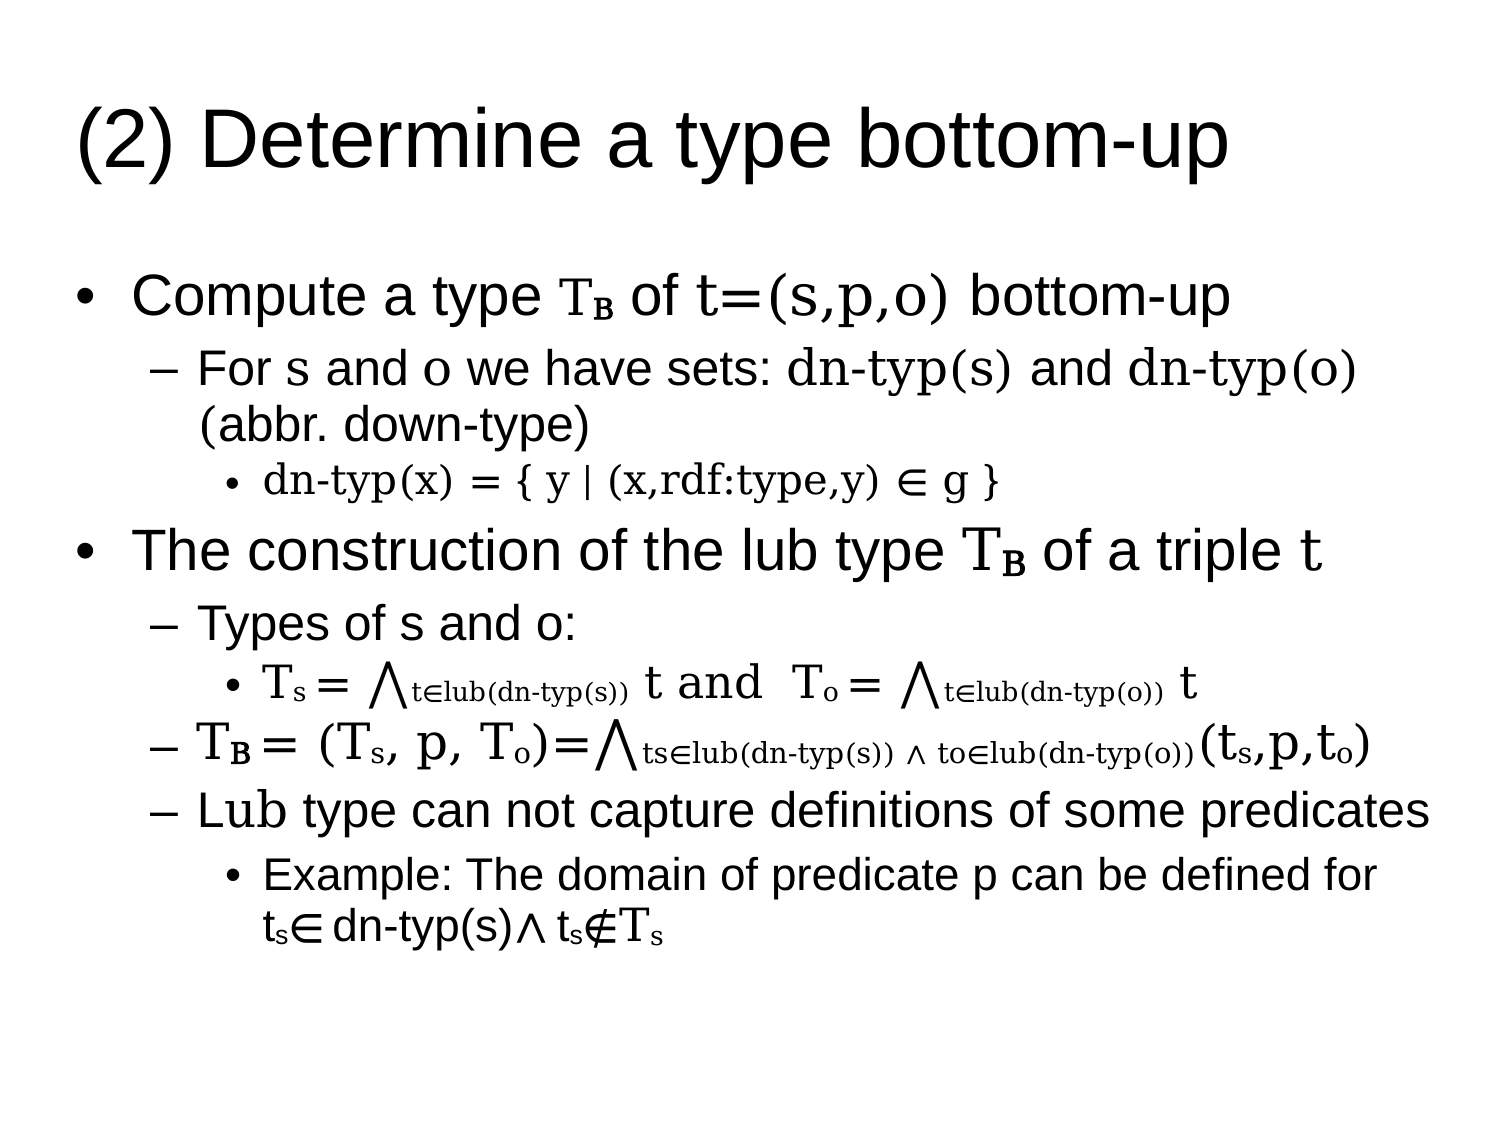

# (2) Determine a type bottom-up
Compute a type TB of t=(s,p,o) bottom-up
For s and o we have sets: dn-typ(s) and dn-typ(o) (abbr. down-type)
dn-typ(x) = { y | (x,rdf:type,y) ∈ g }
The construction of the lub type TB of a triple t
Types of s and o:
Ts = ⋀t∈lub(dn-typ(s)) t and To = ⋀t∈lub(dn-typ(o)) t
TB = (Ts, p, To)=⋀ts∈lub(dn-typ(s)) ∧ to∈lub(dn-typ(o))(ts,p,to)
Lub type can not capture definitions of some predicates
Example: The domain of predicate p can be defined for ts∈ dn-typ(s)∧ ts∉Ts